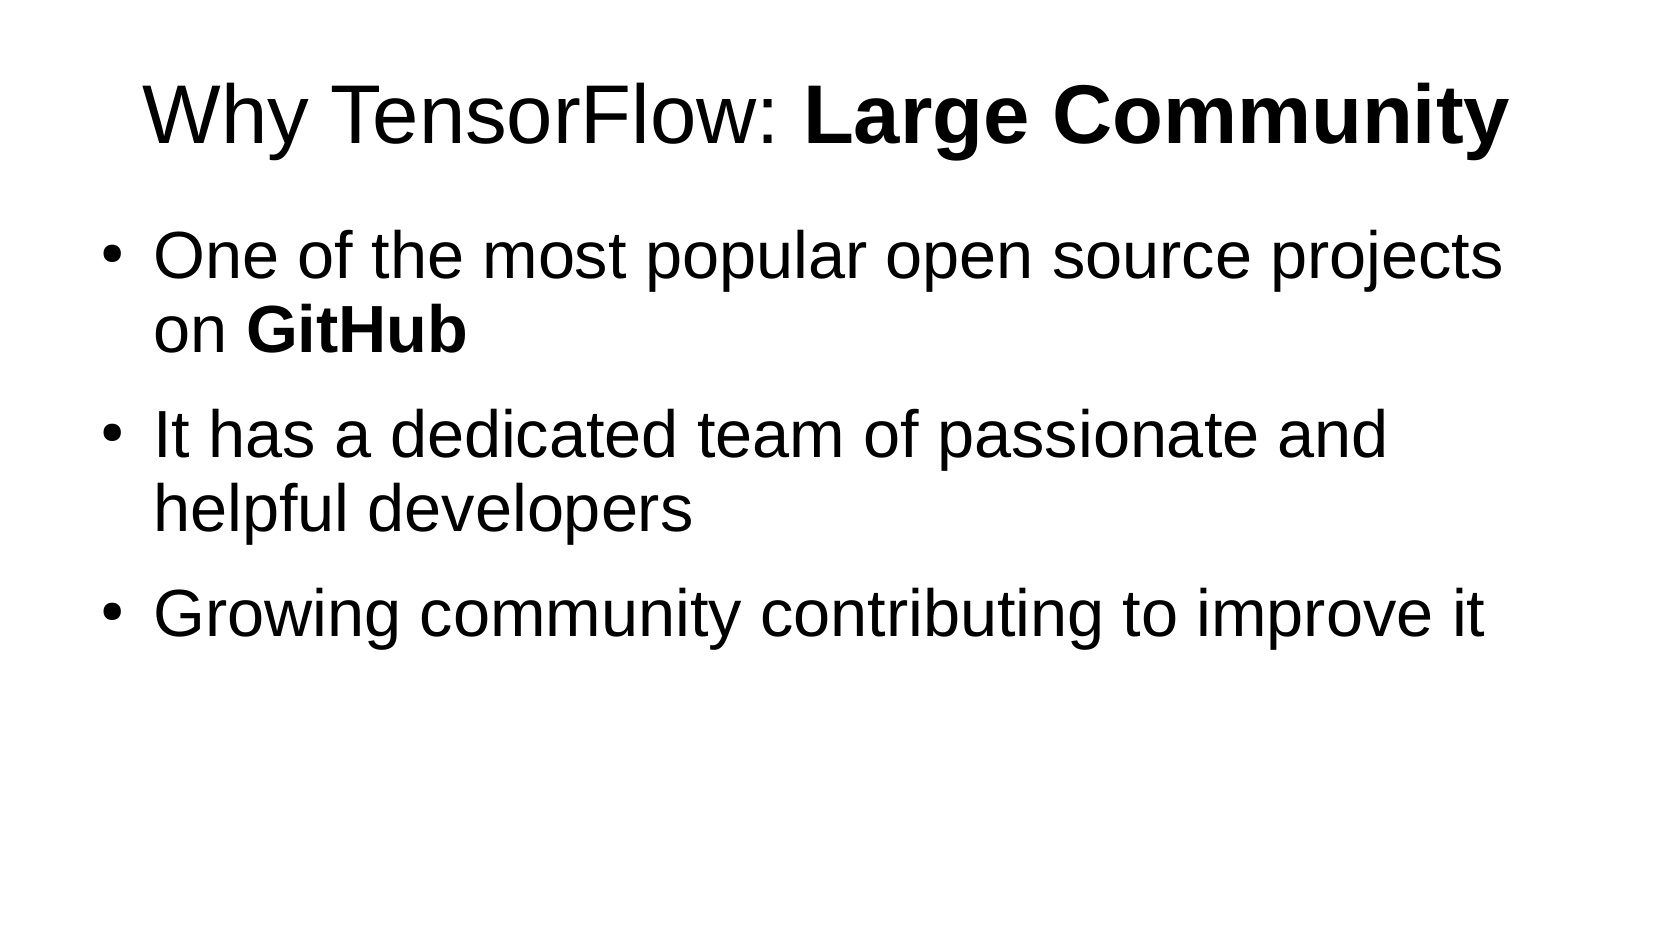

# Why TensorFlow: Large Community
One of the most popular open source projects on GitHub
It has a dedicated team of passionate and helpful developers
Growing community contributing to improve it